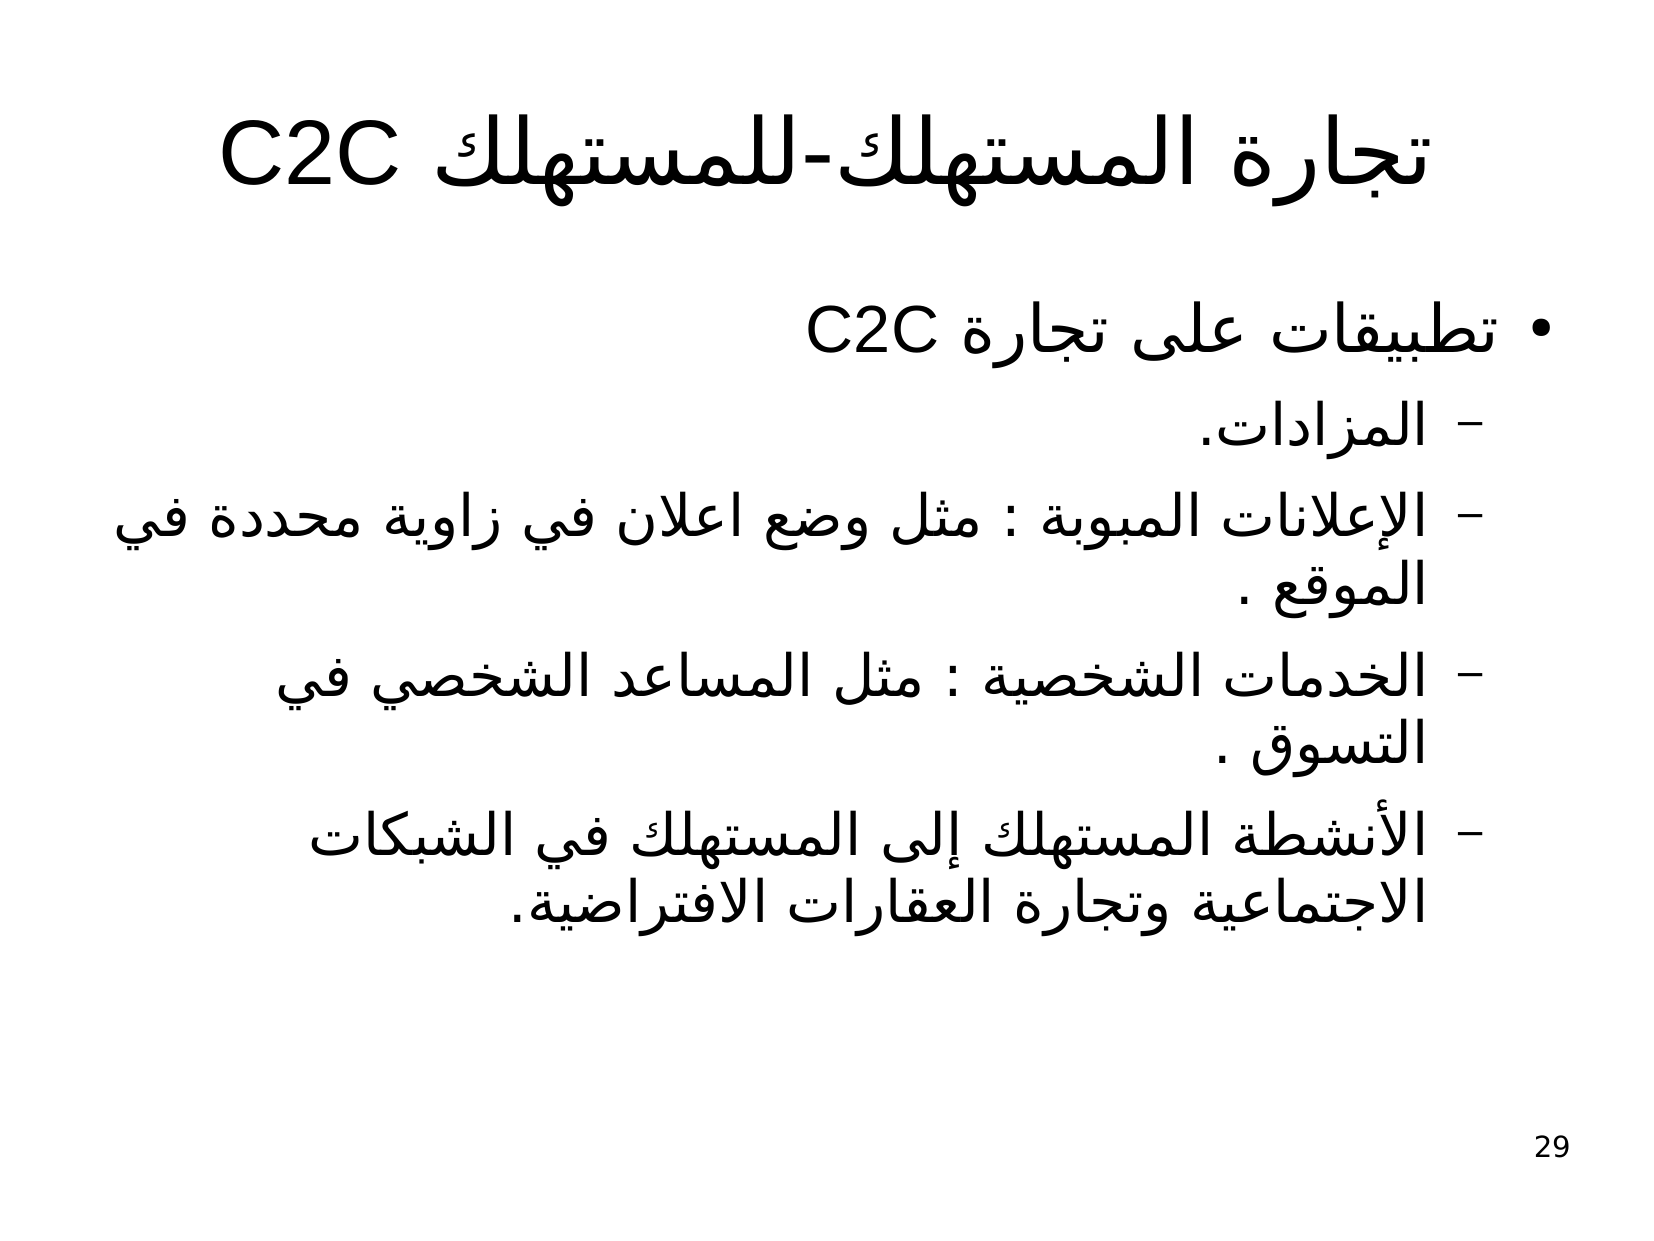

# تجارة المستهلك-للمستهلك C2C
تطبيقات على تجارة C2C
المزادات.
الإعلانات المبوبة : مثل وضع اعلان في زاوية محددة في الموقع .
الخدمات الشخصية : مثل المساعد الشخصي في التسوق .
الأنشطة المستهلك إلى المستهلك في الشبكات الاجتماعية وتجارة العقارات الافتراضية.
29